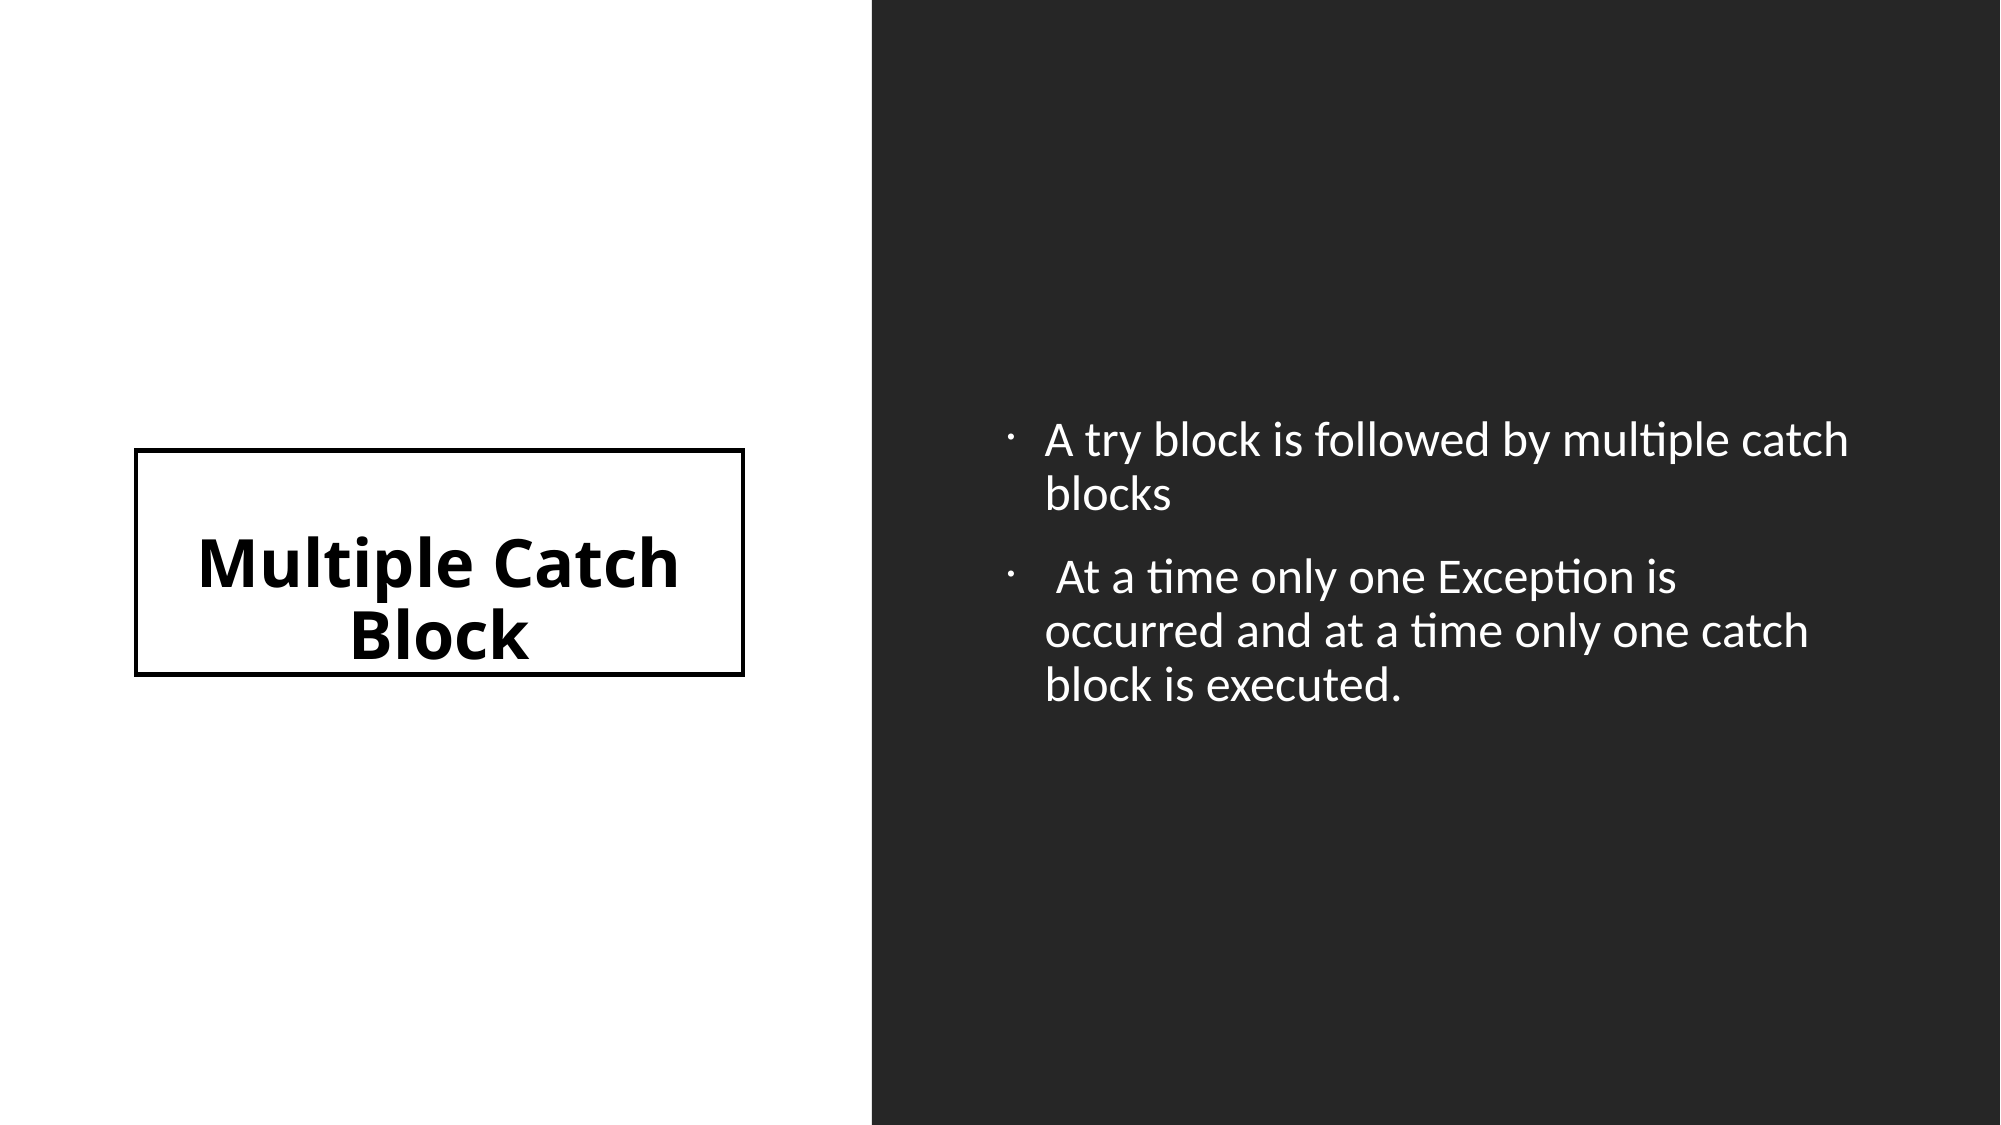

A try block is followed by multiple catch blocks
 At a time only one Exception is occurred and at a time only one catch block is executed.
# Multiple Catch Block